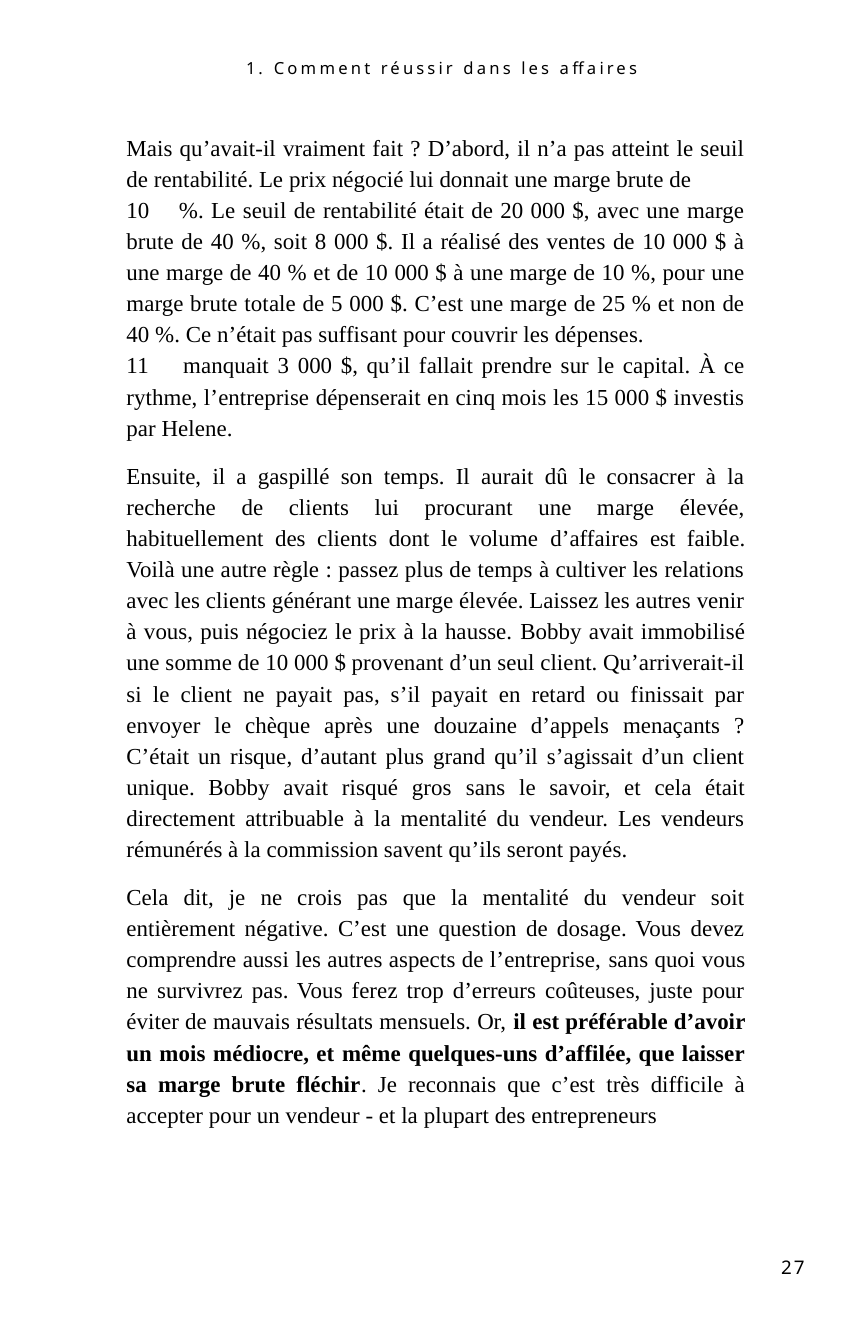

1. Comment réussir dans les affaires
Mais qu’avait-il vraiment fait ? D’abord, il n’a pas atteint le seuil de rentabilité. Le prix négocié lui donnait une marge brute de
10 %. Le seuil de rentabilité était de 20 000 $, avec une marge brute de 40 %, soit 8 000 $. Il a réalisé des ventes de 10 000 $ à une marge de 40 % et de 10 000 $ à une marge de 10 %, pour une marge brute totale de 5 000 $. C’est une marge de 25 % et non de 40 %. Ce n’était pas suffisant pour couvrir les dépenses.
11 manquait 3 000 $, qu’il fallait prendre sur le capital. À ce rythme, l’entreprise dépenserait en cinq mois les 15 000 $ investis par Helene.
Ensuite, il a gaspillé son temps. Il aurait dû le consacrer à la recherche de clients lui procurant une marge élevée, habituellement des clients dont le volume d’affaires est faible. Voilà une autre règle : passez plus de temps à cultiver les relations avec les clients générant une marge élevée. Laissez les autres venir à vous, puis négociez le prix à la hausse. Bobby avait immobilisé une somme de 10 000 $ provenant d’un seul client. Qu’arriverait-il si le client ne payait pas, s’il payait en retard ou finissait par envoyer le chèque après une douzaine d’appels menaçants ? C’était un risque, d’autant plus grand qu’il s’agissait d’un client unique. Bobby avait risqué gros sans le savoir, et cela était directement attribuable à la mentalité du vendeur. Les vendeurs rémunérés à la commission savent qu’ils seront payés.
Cela dit, je ne crois pas que la mentalité du vendeur soit entièrement négative. C’est une question de dosage. Vous devez comprendre aussi les autres aspects de l’entreprise, sans quoi vous ne survivrez pas. Vous ferez trop d’erreurs coûteuses, juste pour éviter de mauvais résultats mensuels. Or, il est préférable d’avoir un mois médiocre, et même quelques-uns d’affilée, que laisser sa marge brute fléchir. Je reconnais que c’est très difficile à accepter pour un vendeur - et la plupart des entrepreneurs
27